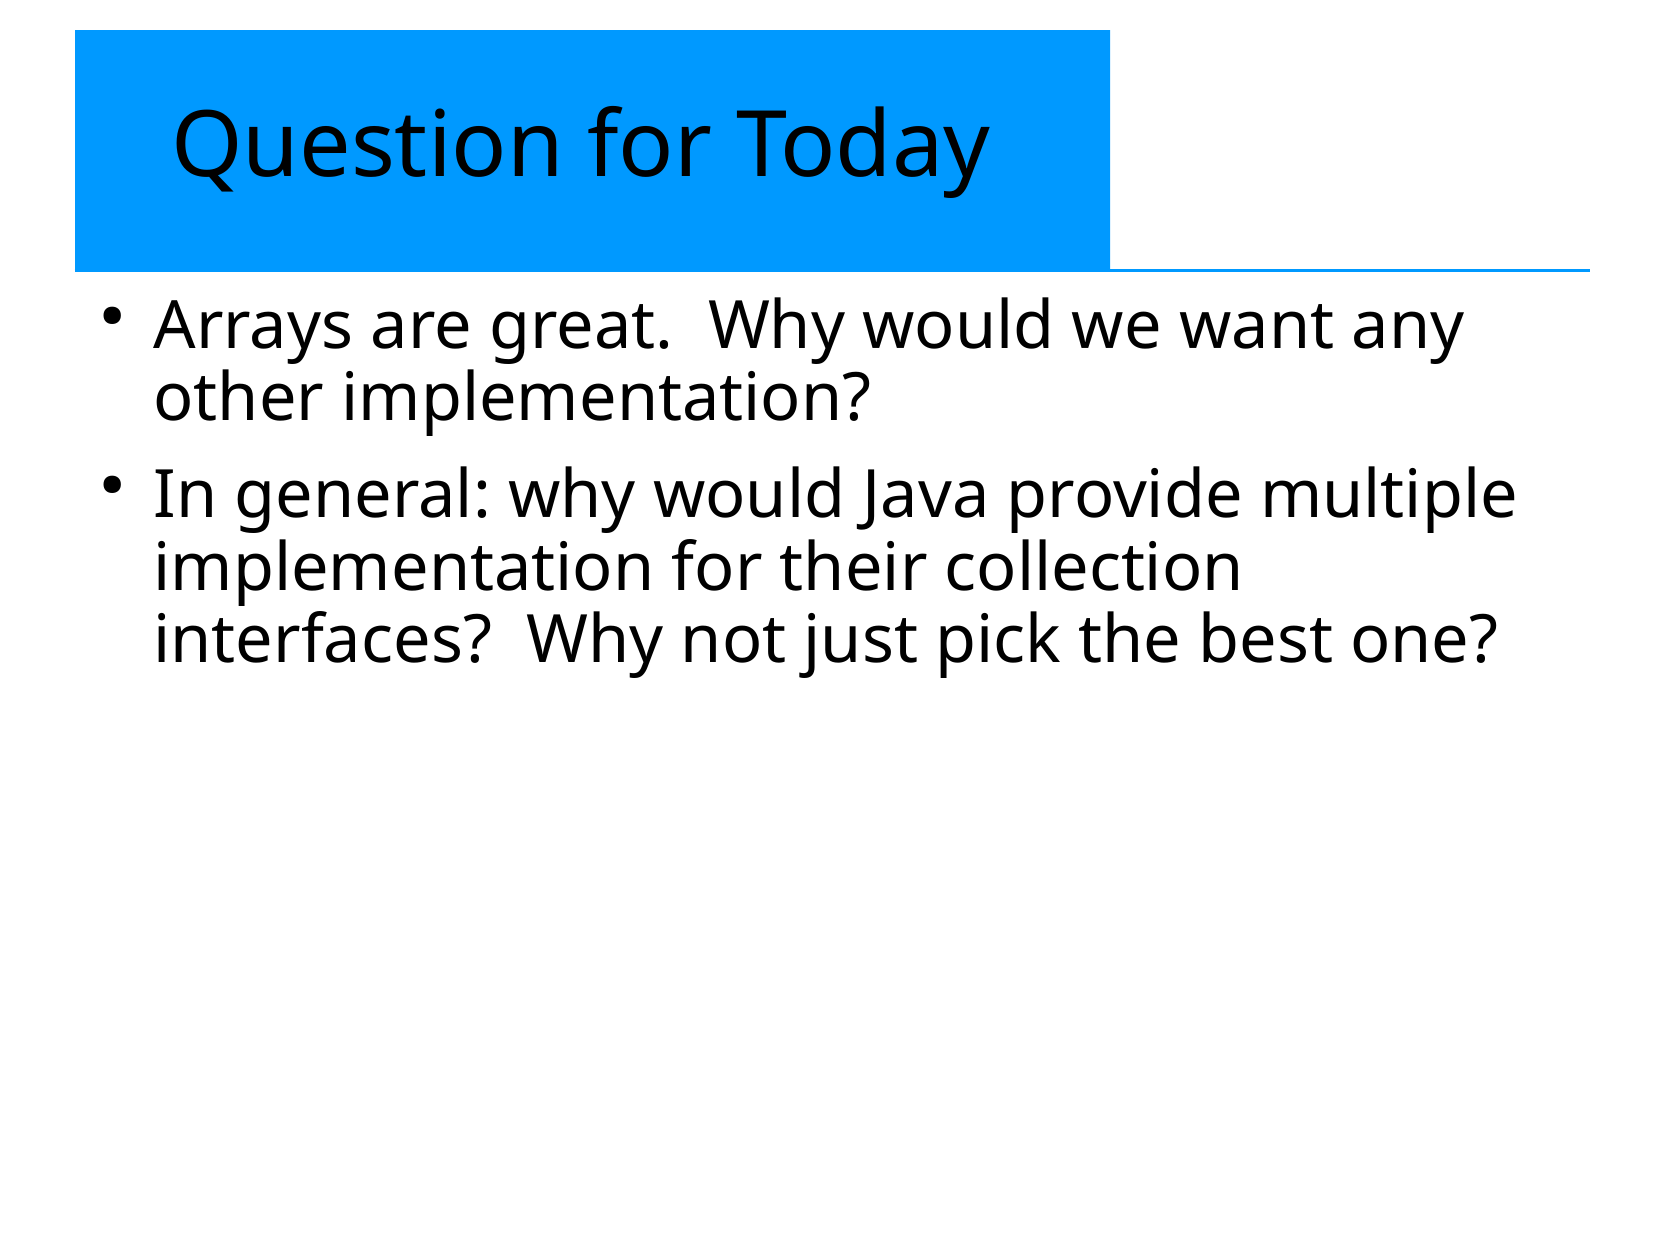

# Question for Today
Arrays are great. Why would we want any other implementation?
In general: why would Java provide multiple implementation for their collection interfaces? Why not just pick the best one?